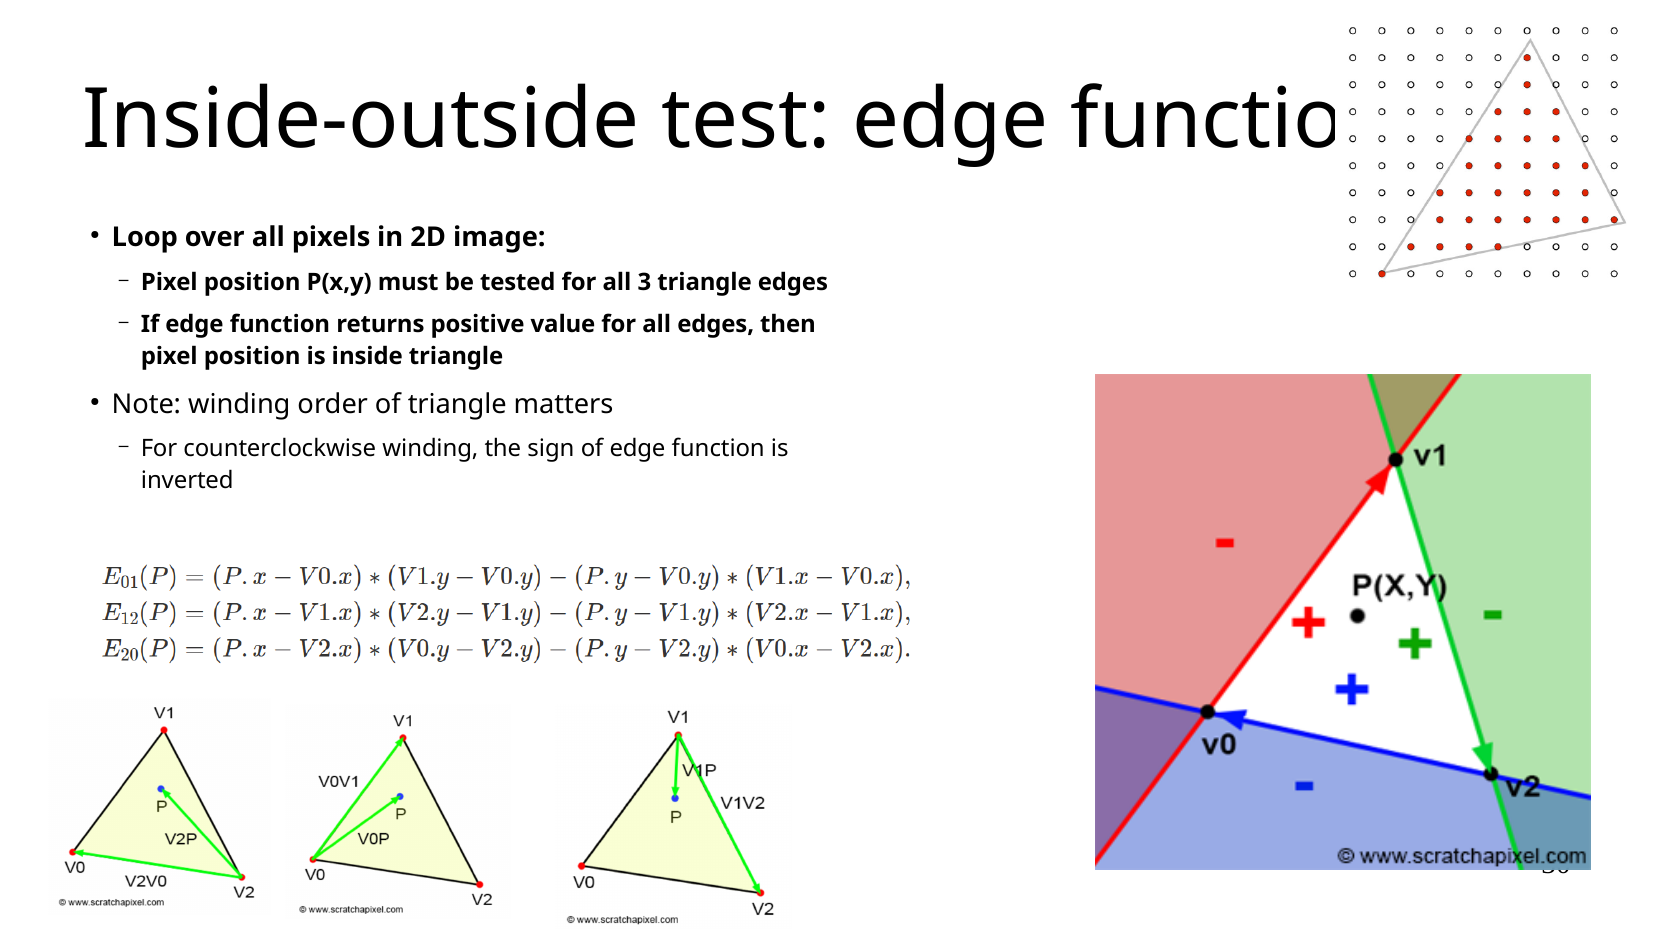

# Inside-outside test: edge function test
Loop over all pixels in 2D image:
Pixel position P(x,y) must be tested for all 3 triangle edges
If edge function returns positive value for all edges, then pixel position is inside triangle
Note: winding order of triangle matters
For counterclockwise winding, the sign of edge function is inverted
30